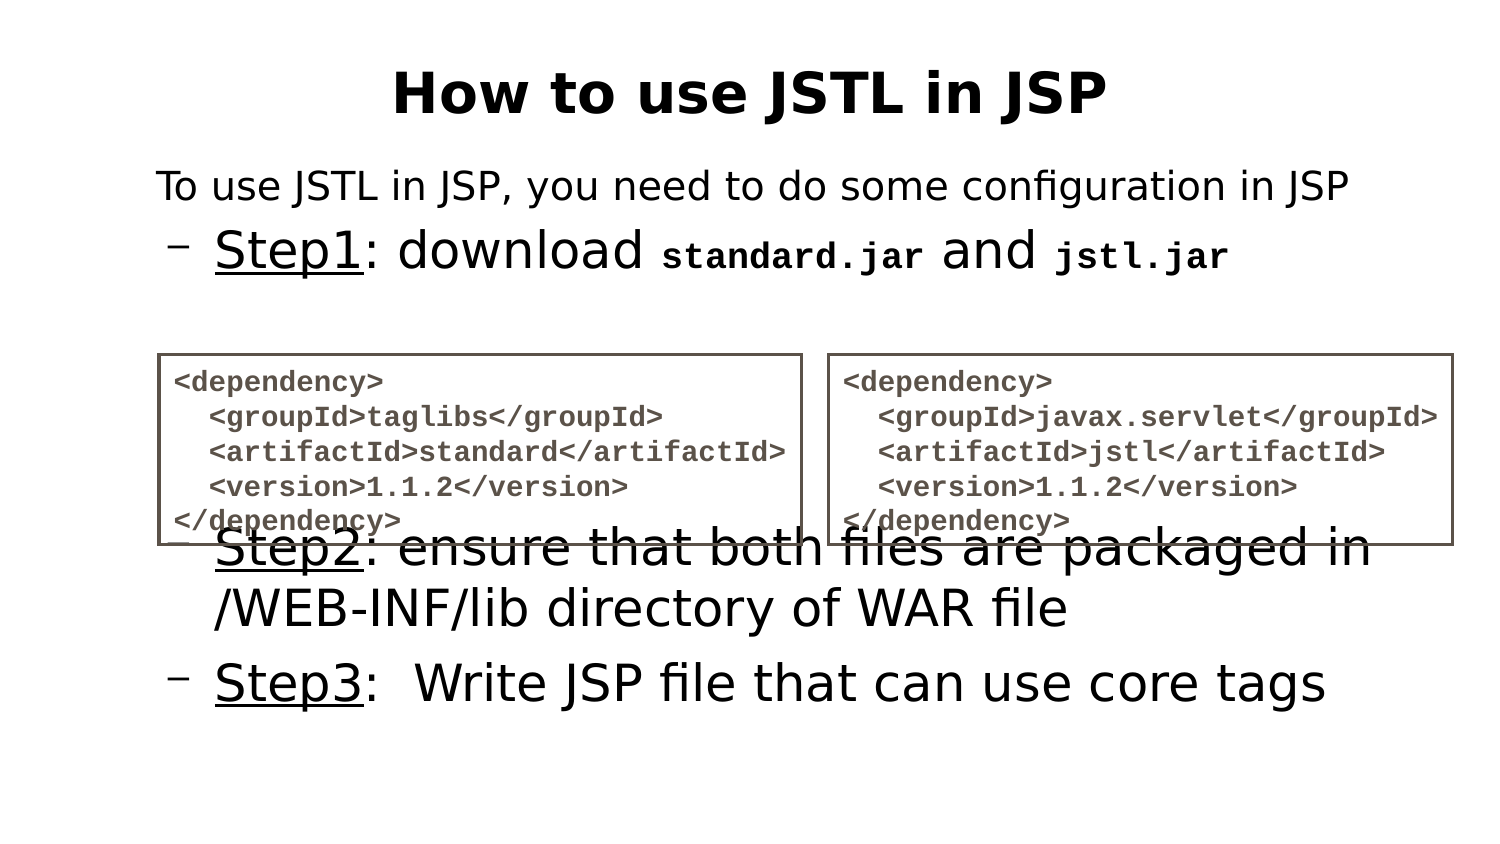

# How to use JSTL in JSP
	To use JSTL in JSP, you need to do some configuration in JSP
Step1: download standard.jar and jstl.jar
Step2: ensure that both files are packaged in /WEB-INF/lib directory of WAR file
Step3: Write JSP file that can use core tags
<dependency>
 <groupId>taglibs</groupId>
 <artifactId>standard</artifactId>
 <version>1.1.2</version>
</dependency>
<dependency>
 <groupId>javax.servlet</groupId>
 <artifactId>jstl</artifactId>
 <version>1.1.2</version>
</dependency>